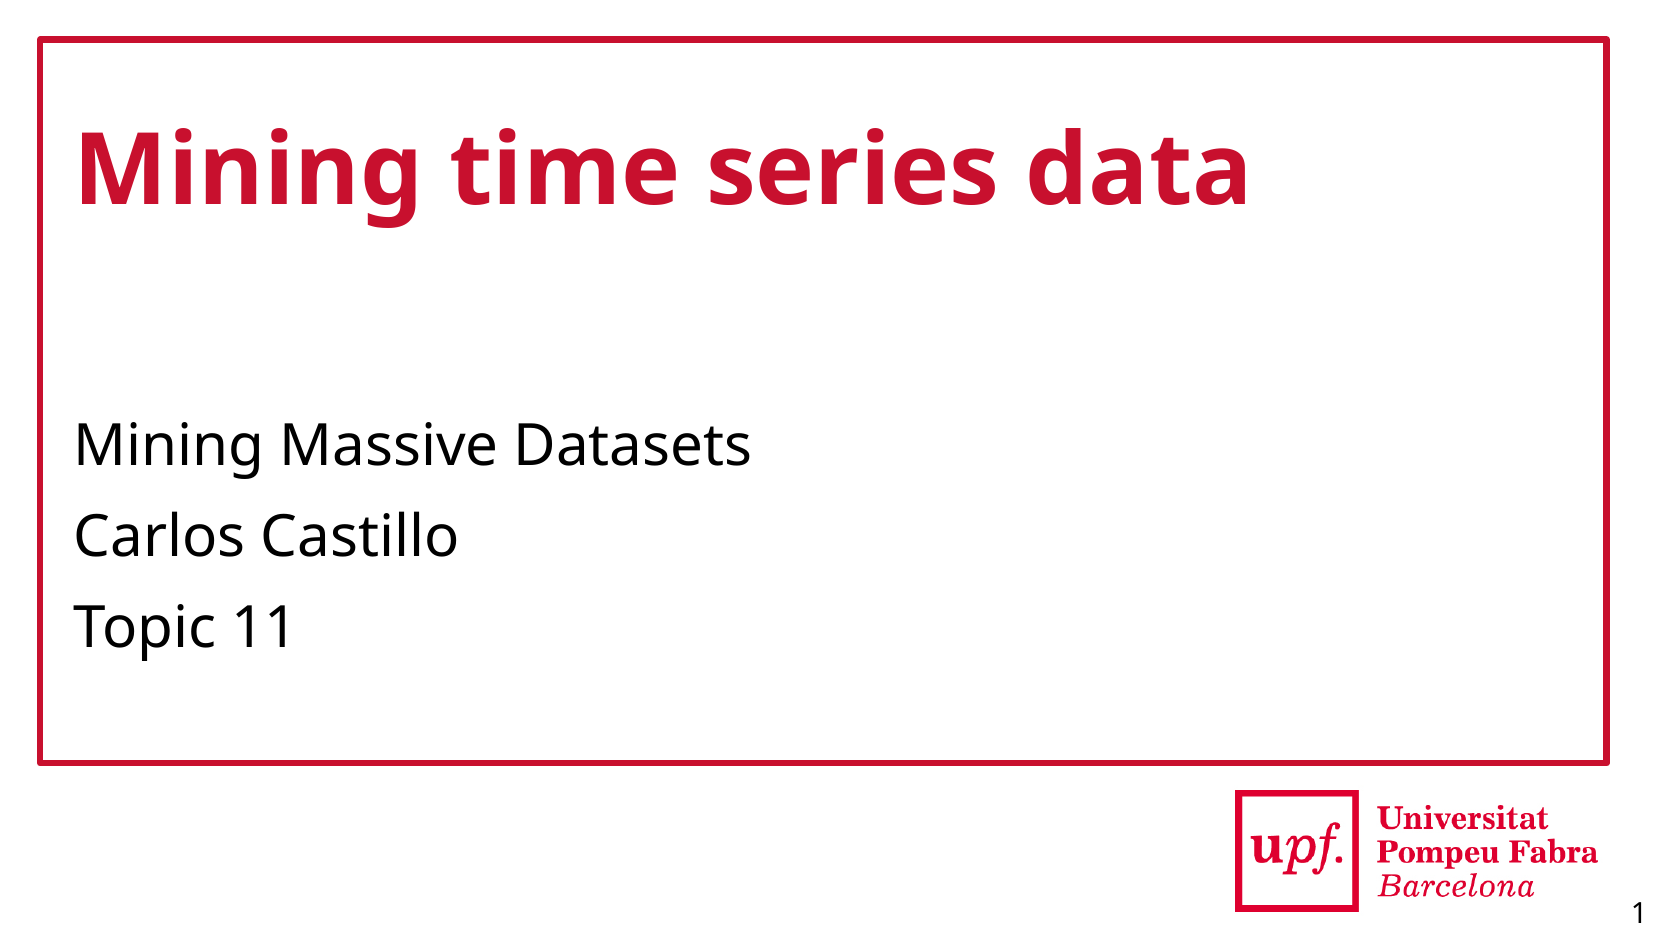

Mining time series data
Mining Massive Datasets
Carlos Castillo
Topic 11
1